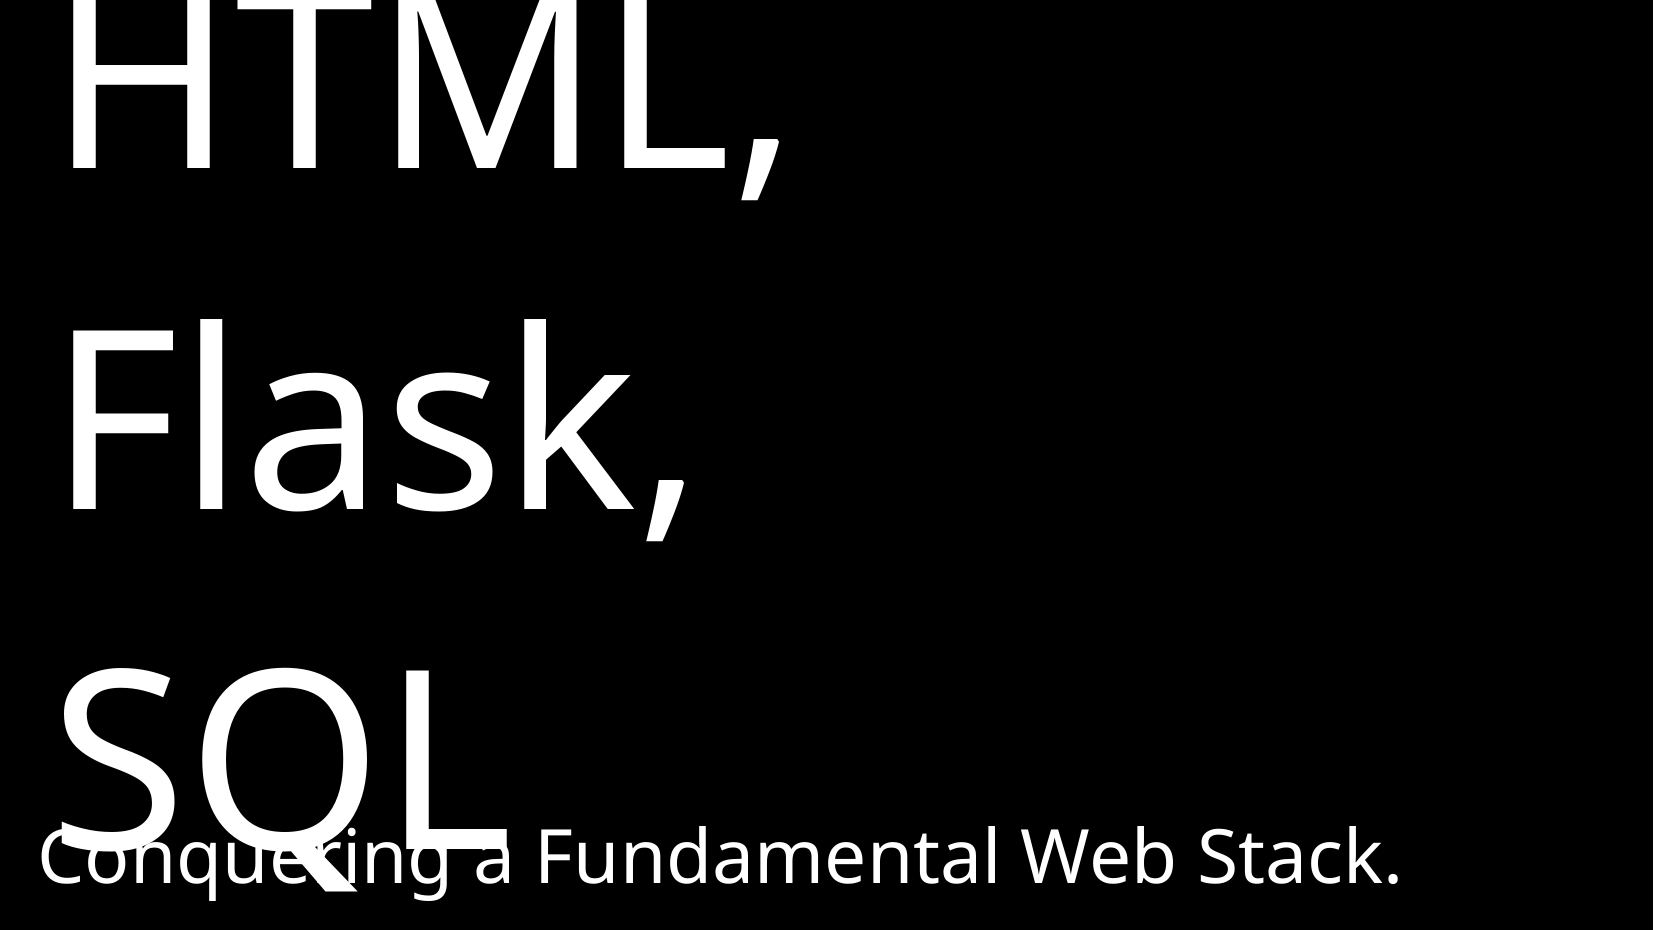

# HTML, Flask, SQL
Conquering a Fundamental Web Stack.